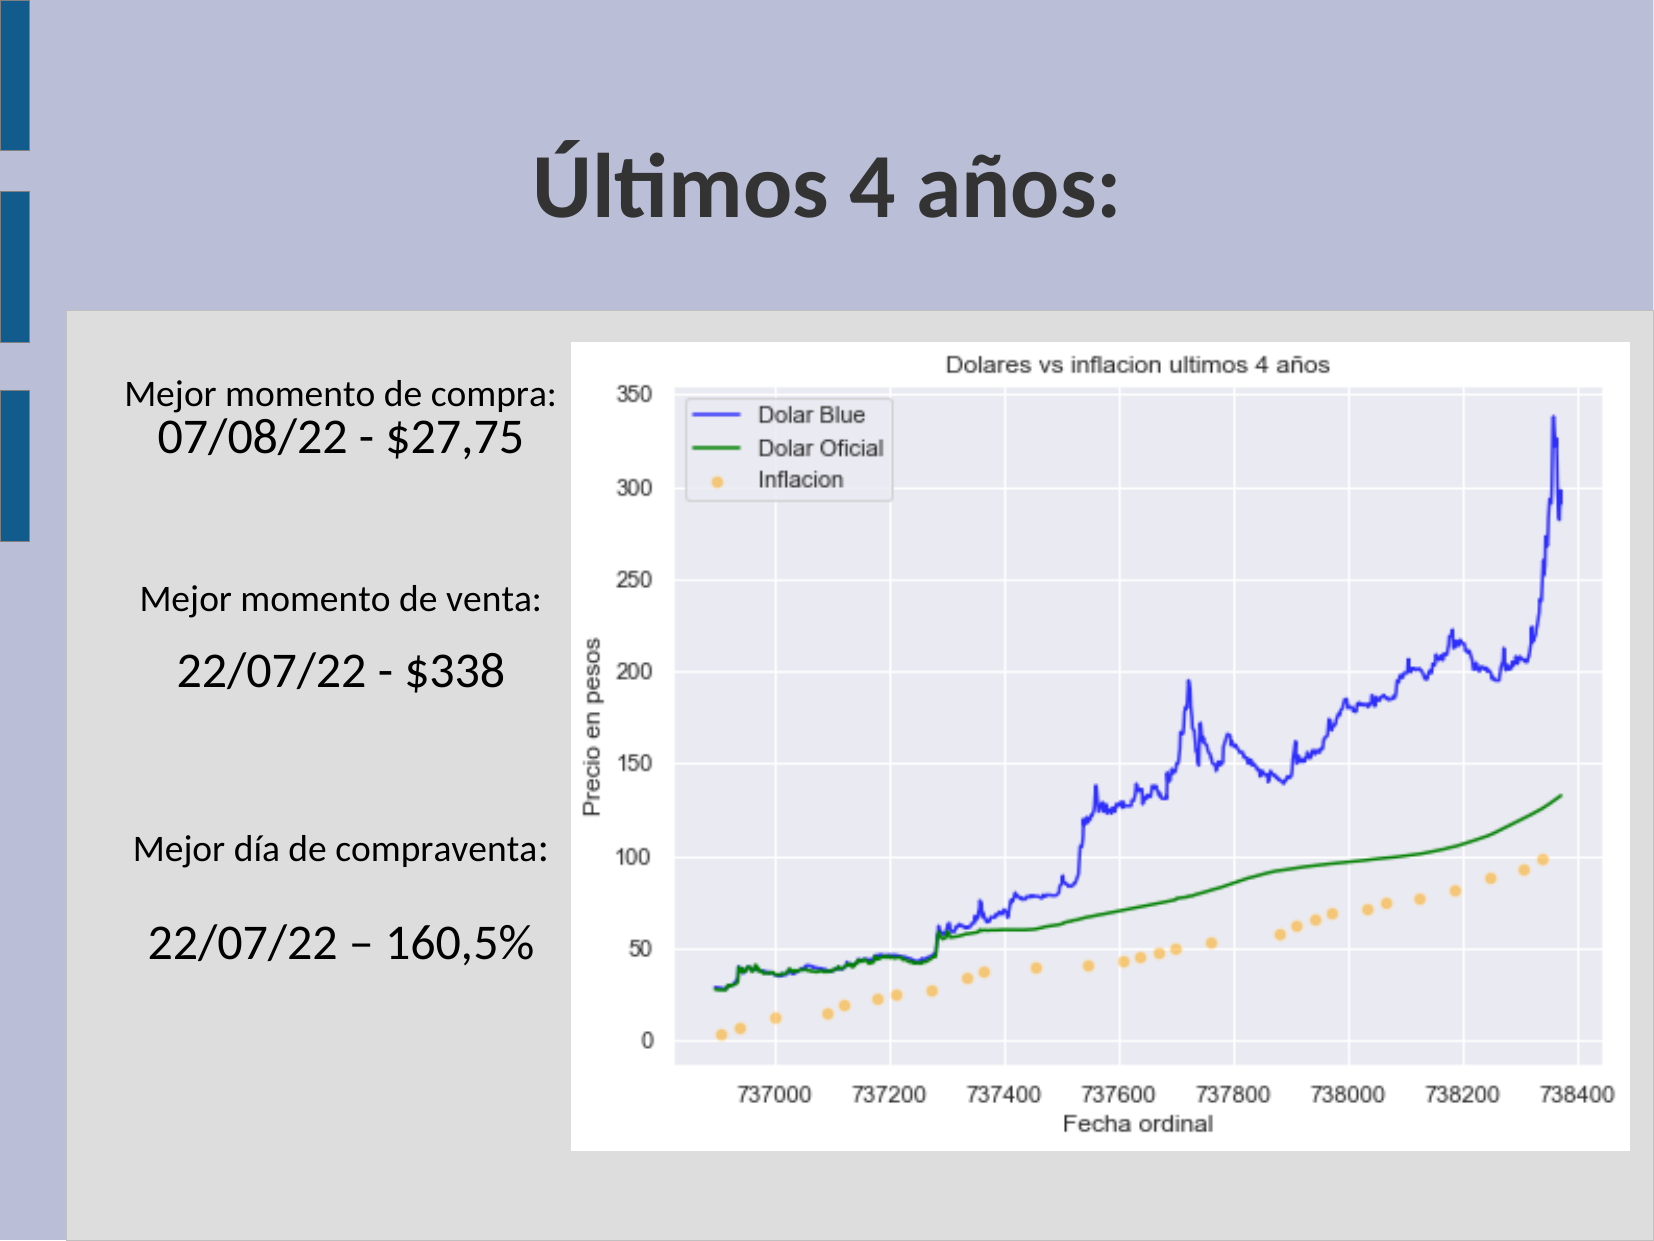

# Últimos 4 años:
Mejor momento de compra:
07/08/22 - $27,75
Mejor momento de venta:
22/07/22 - $338
Mejor día de compraventa:
22/07/22 – 160,5%